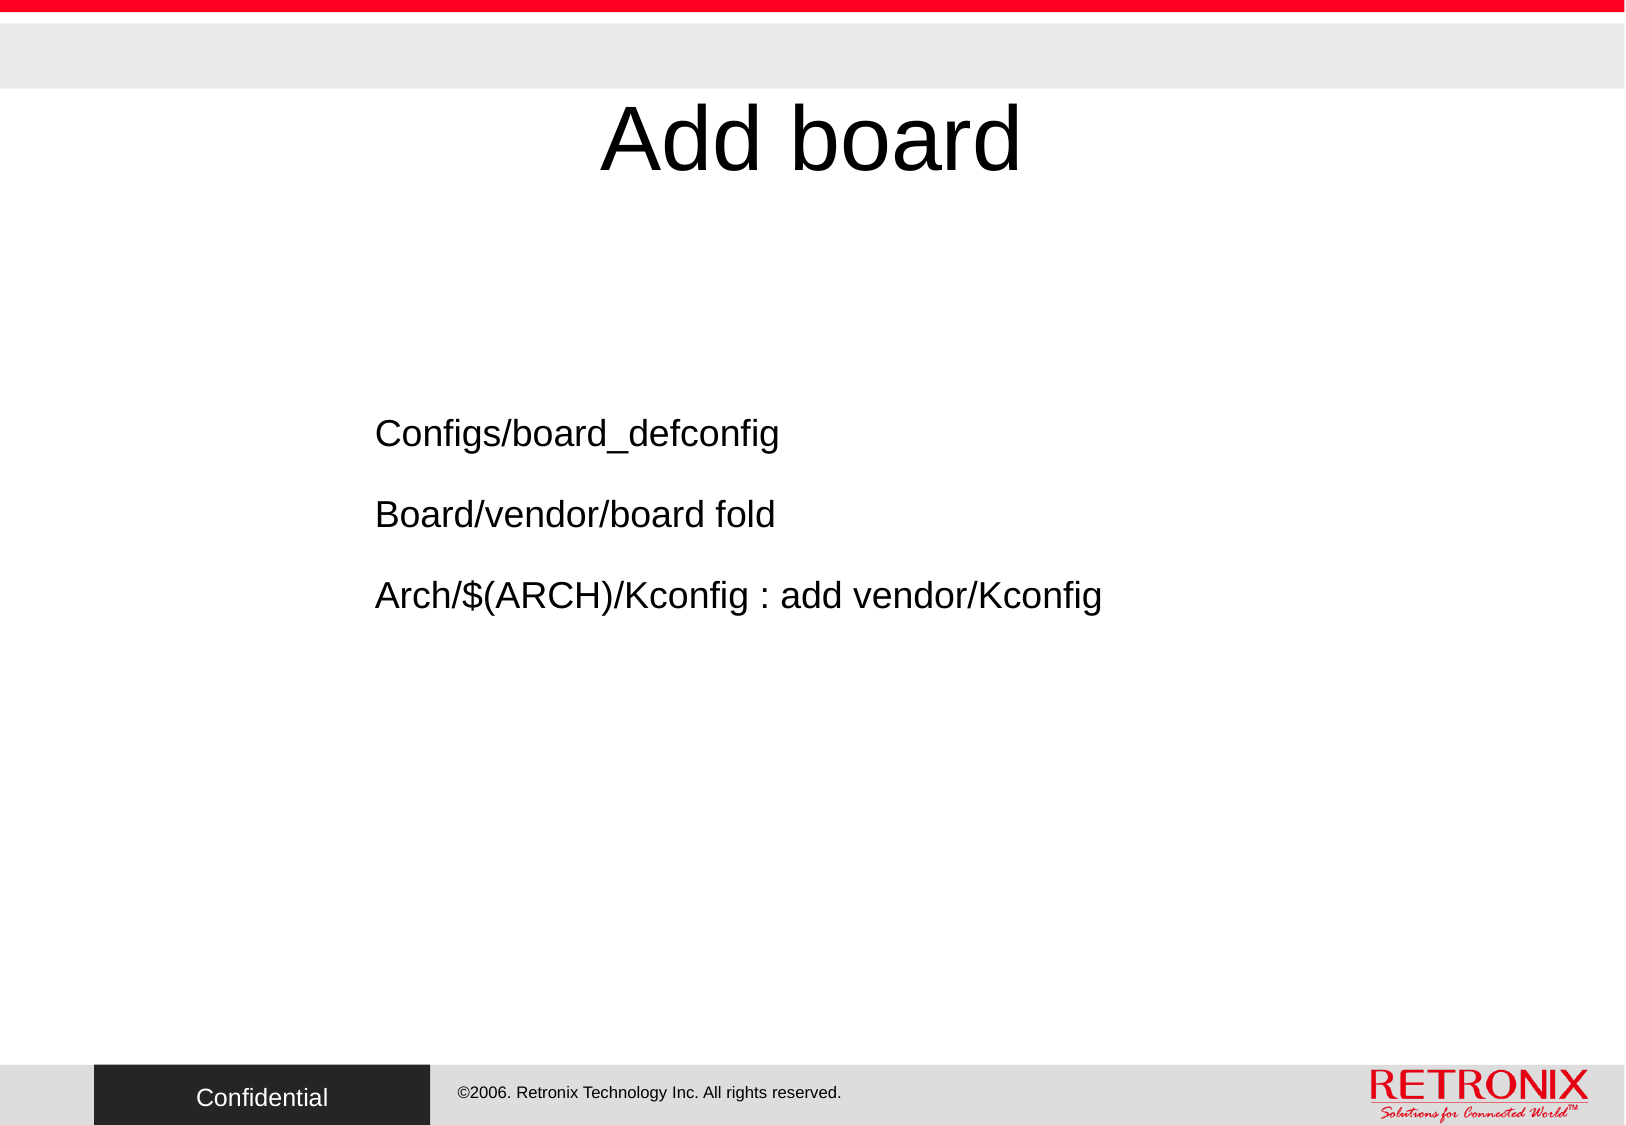

# Add board
Configs/board_defconfig
Board/vendor/board fold
Arch/$(ARCH)/Kconfig : add vendor/Kconfig